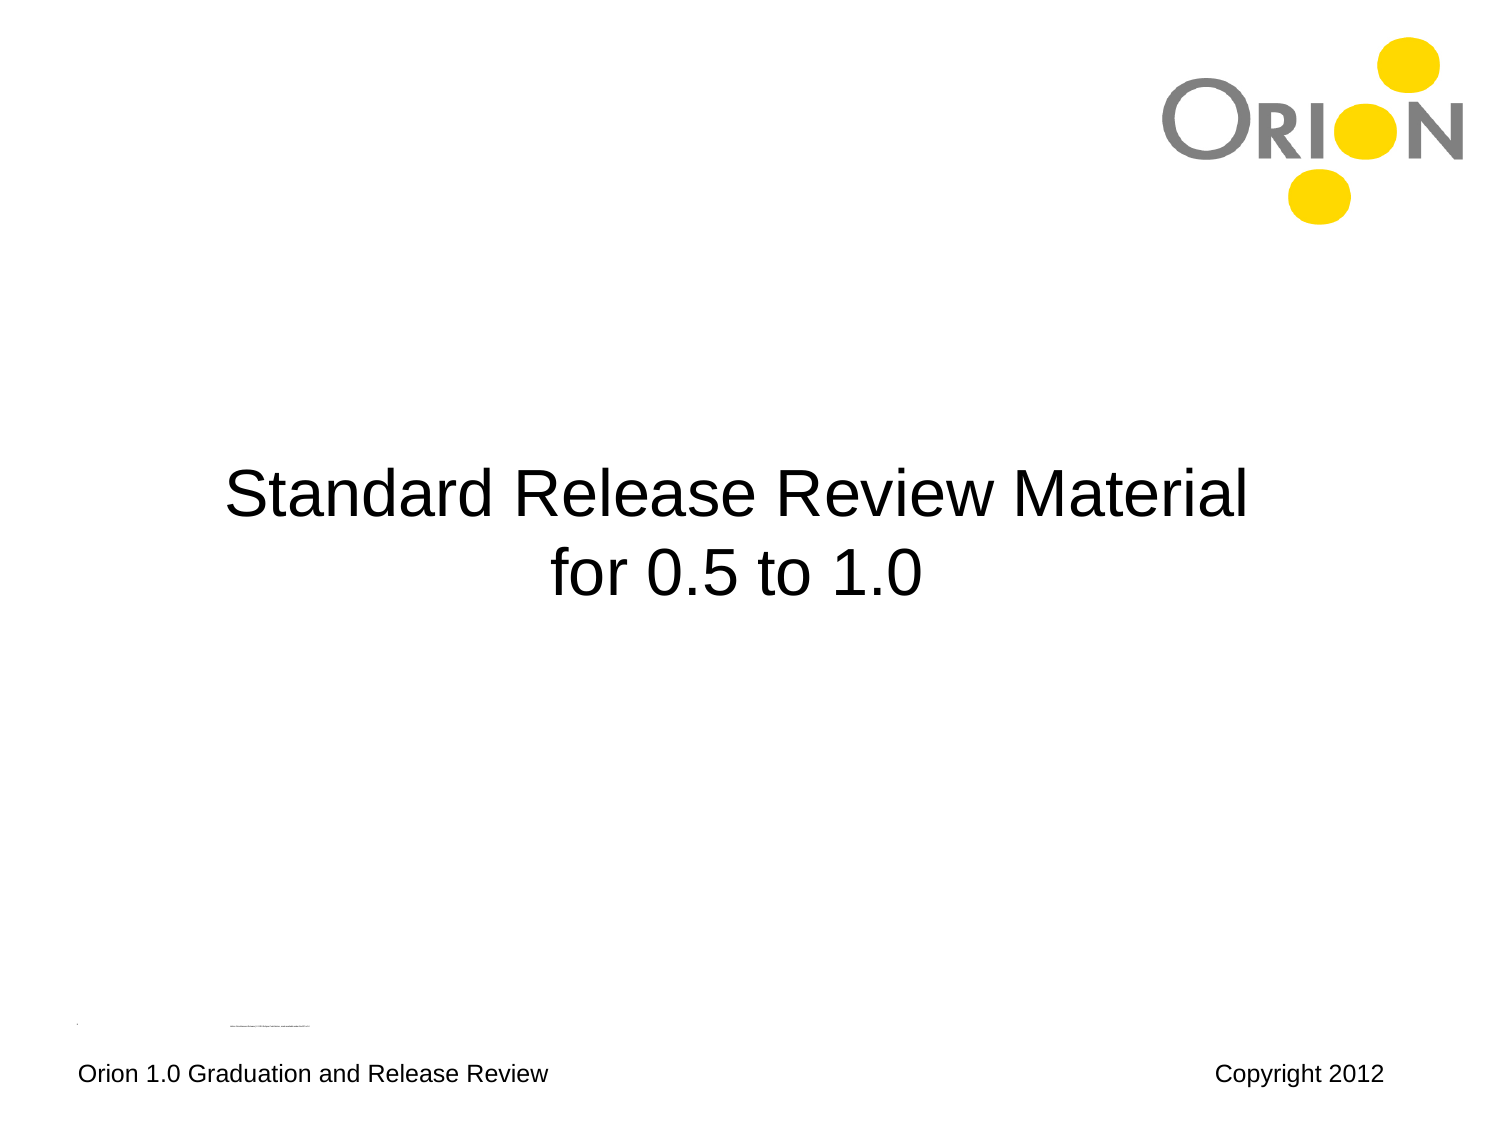

# Standard Release Review Material for 0.5 to 1.0
8
Copyright 2011